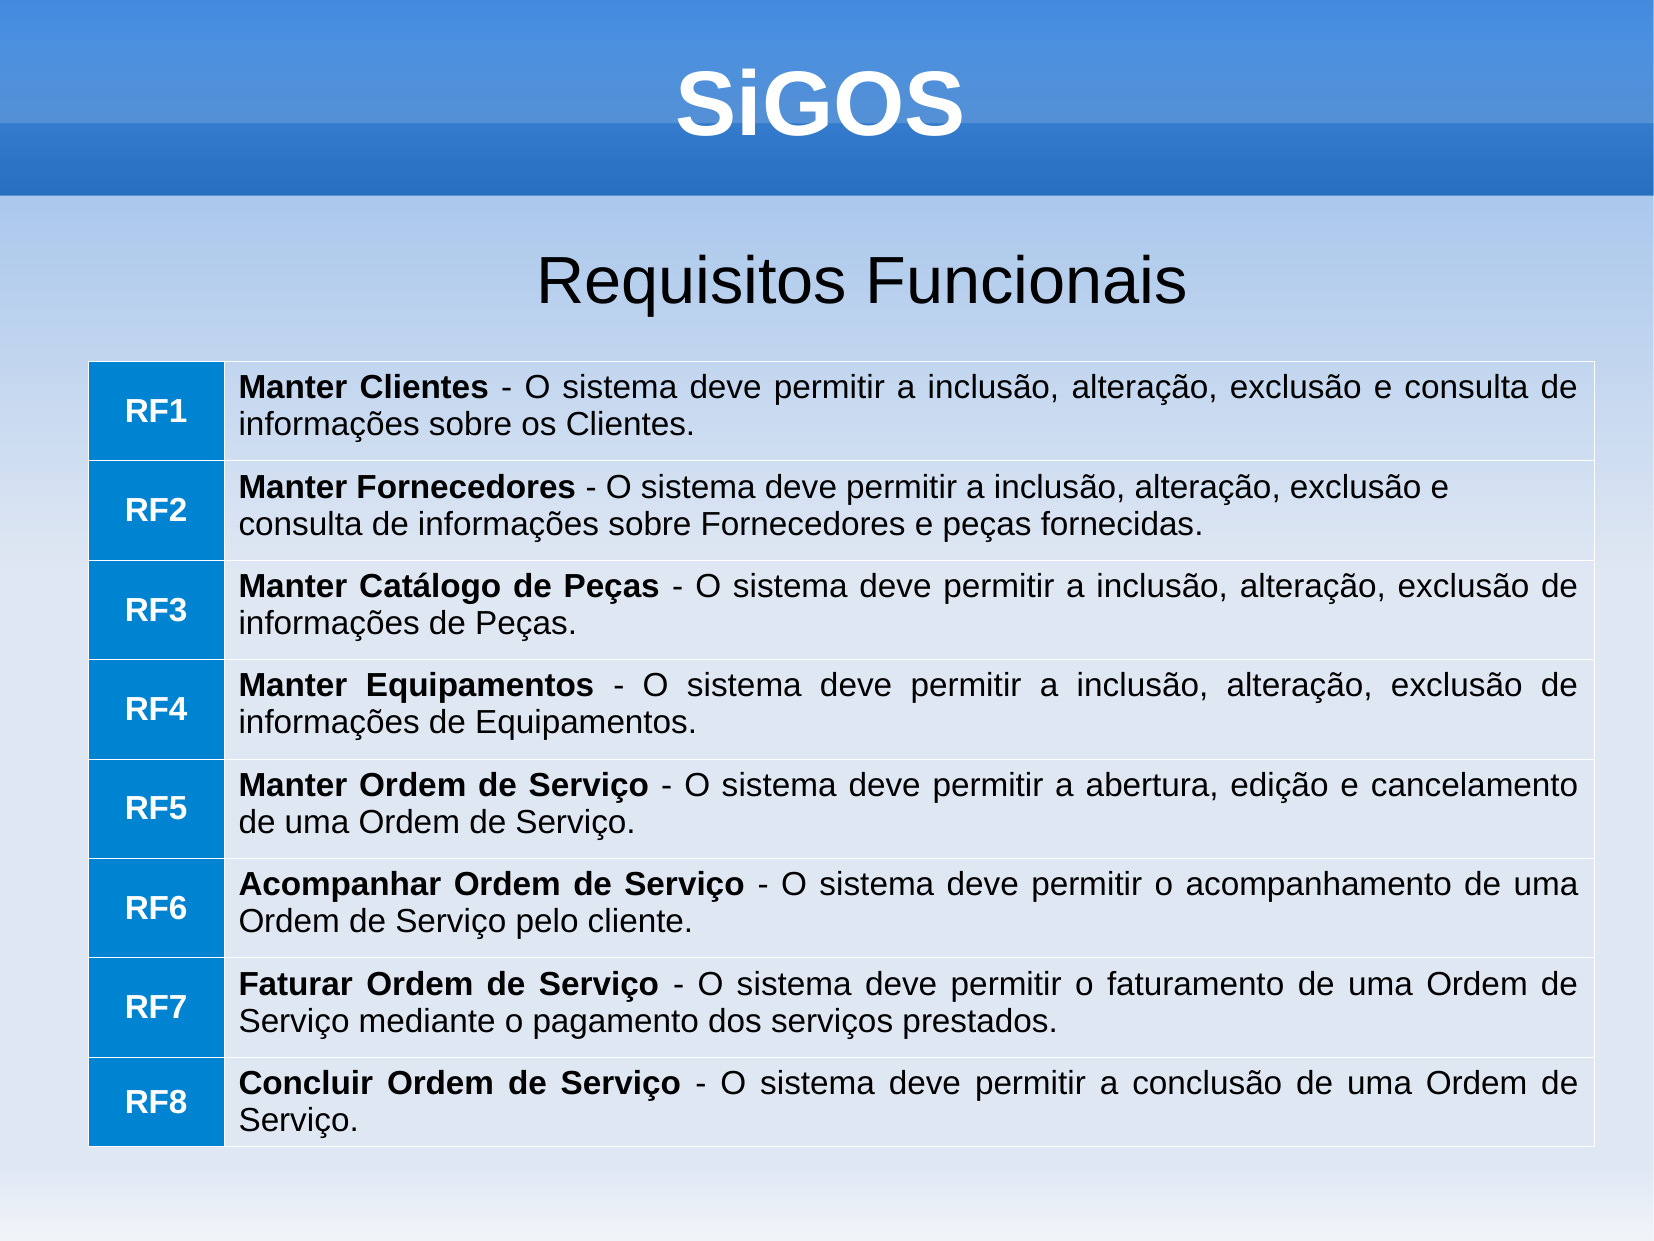

# SiGOS
Requisitos Funcionais
| RF1 | Manter Clientes - O sistema deve permitir a inclusão, alteração, exclusão e consulta de informações sobre os Clientes. |
| --- | --- |
| RF2 | Manter Fornecedores - O sistema deve permitir a inclusão, alteração, exclusão e consulta de informações sobre Fornecedores e peças fornecidas. |
| RF3 | Manter Catálogo de Peças - O sistema deve permitir a inclusão, alteração, exclusão de informações de Peças. |
| RF4 | Manter Equipamentos - O sistema deve permitir a inclusão, alteração, exclusão de informações de Equipamentos. |
| RF5 | Manter Ordem de Serviço - O sistema deve permitir a abertura, edição e cancelamento de uma Ordem de Serviço. |
| RF6 | Acompanhar Ordem de Serviço - O sistema deve permitir o acompanhamento de uma Ordem de Serviço pelo cliente. |
| RF7 | Faturar Ordem de Serviço - O sistema deve permitir o faturamento de uma Ordem de Serviço mediante o pagamento dos serviços prestados. |
| RF8 | Concluir Ordem de Serviço - O sistema deve permitir a conclusão de uma Ordem de Serviço. |